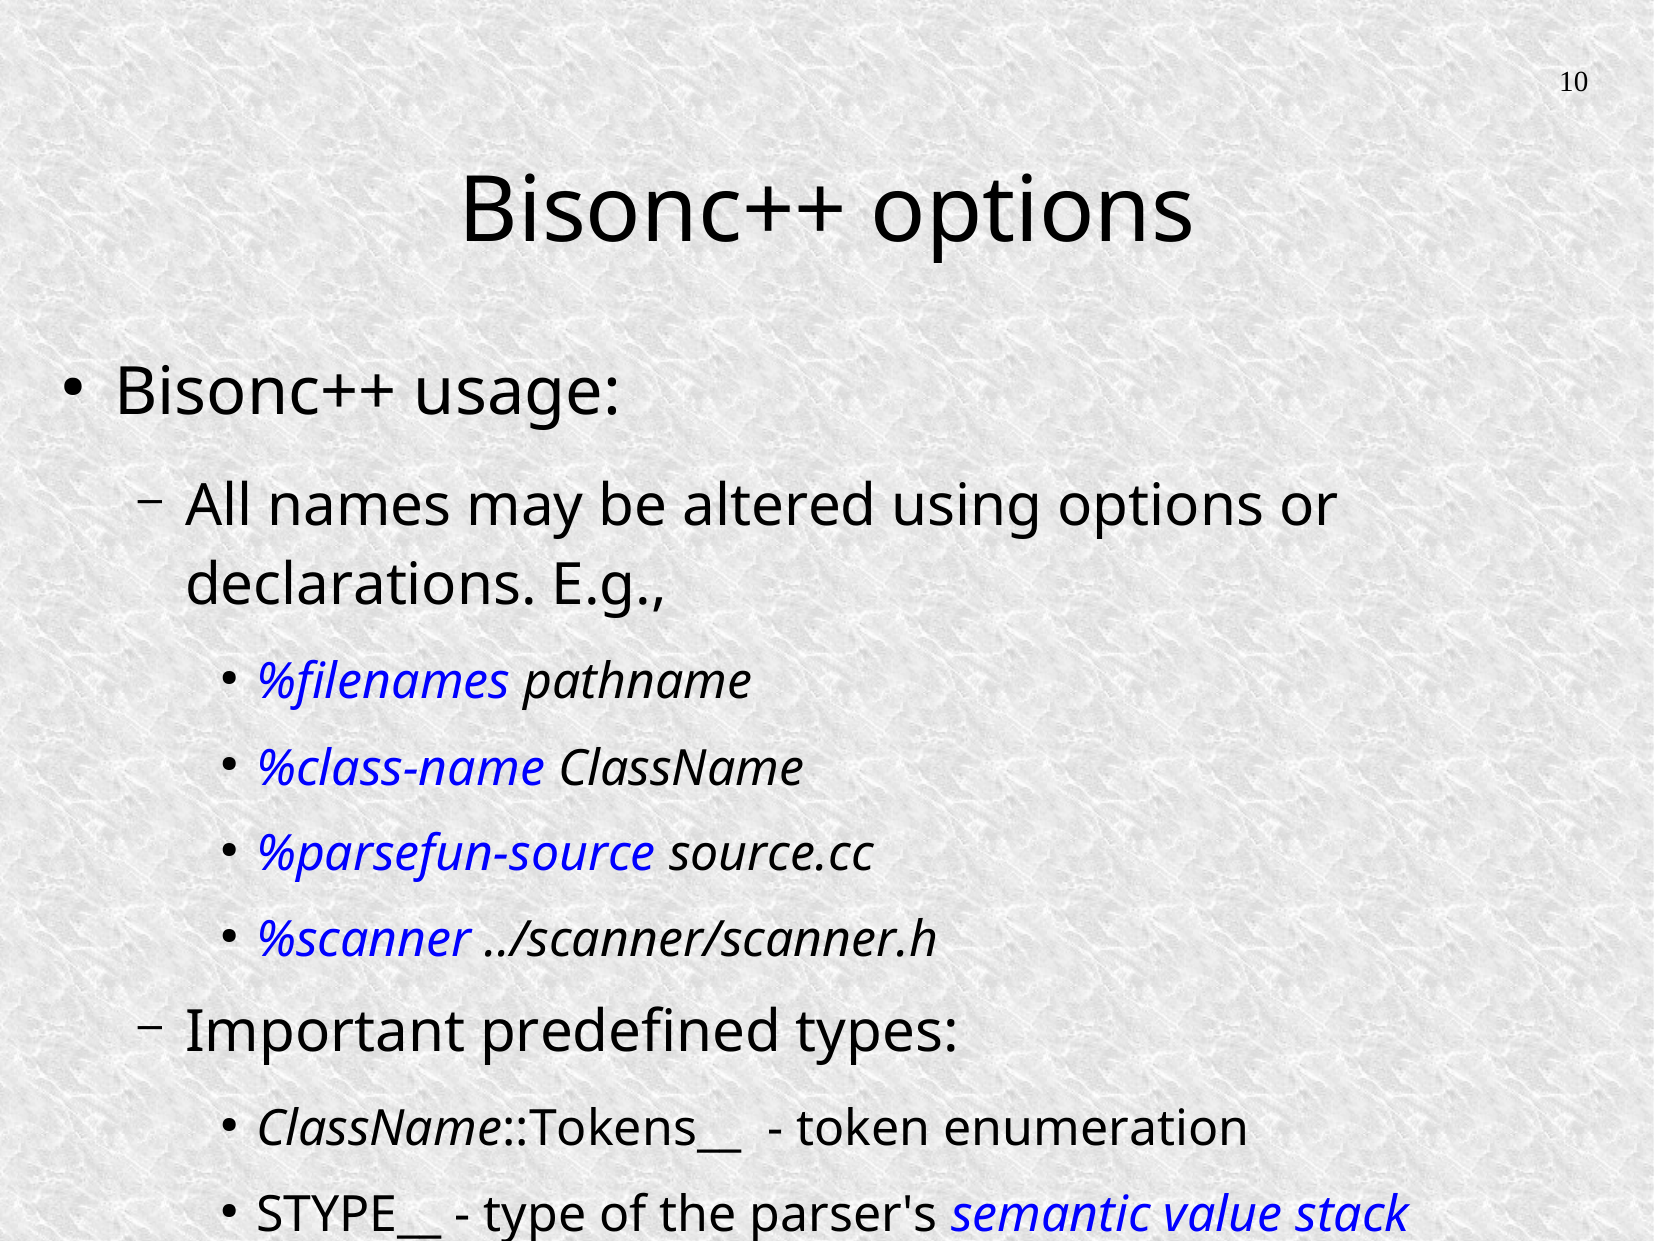

10
# Bisonc++ options
Bisonc++ usage:
All names may be altered using options or declarations. E.g.,
%filenames pathname
%class-name ClassName
%parsefun-source source.cc
%scanner ../scanner/scanner.h
Important predefined types:
ClassName::Tokens__ - token enumeration
STYPE__ - type of the parser's semantic value stack